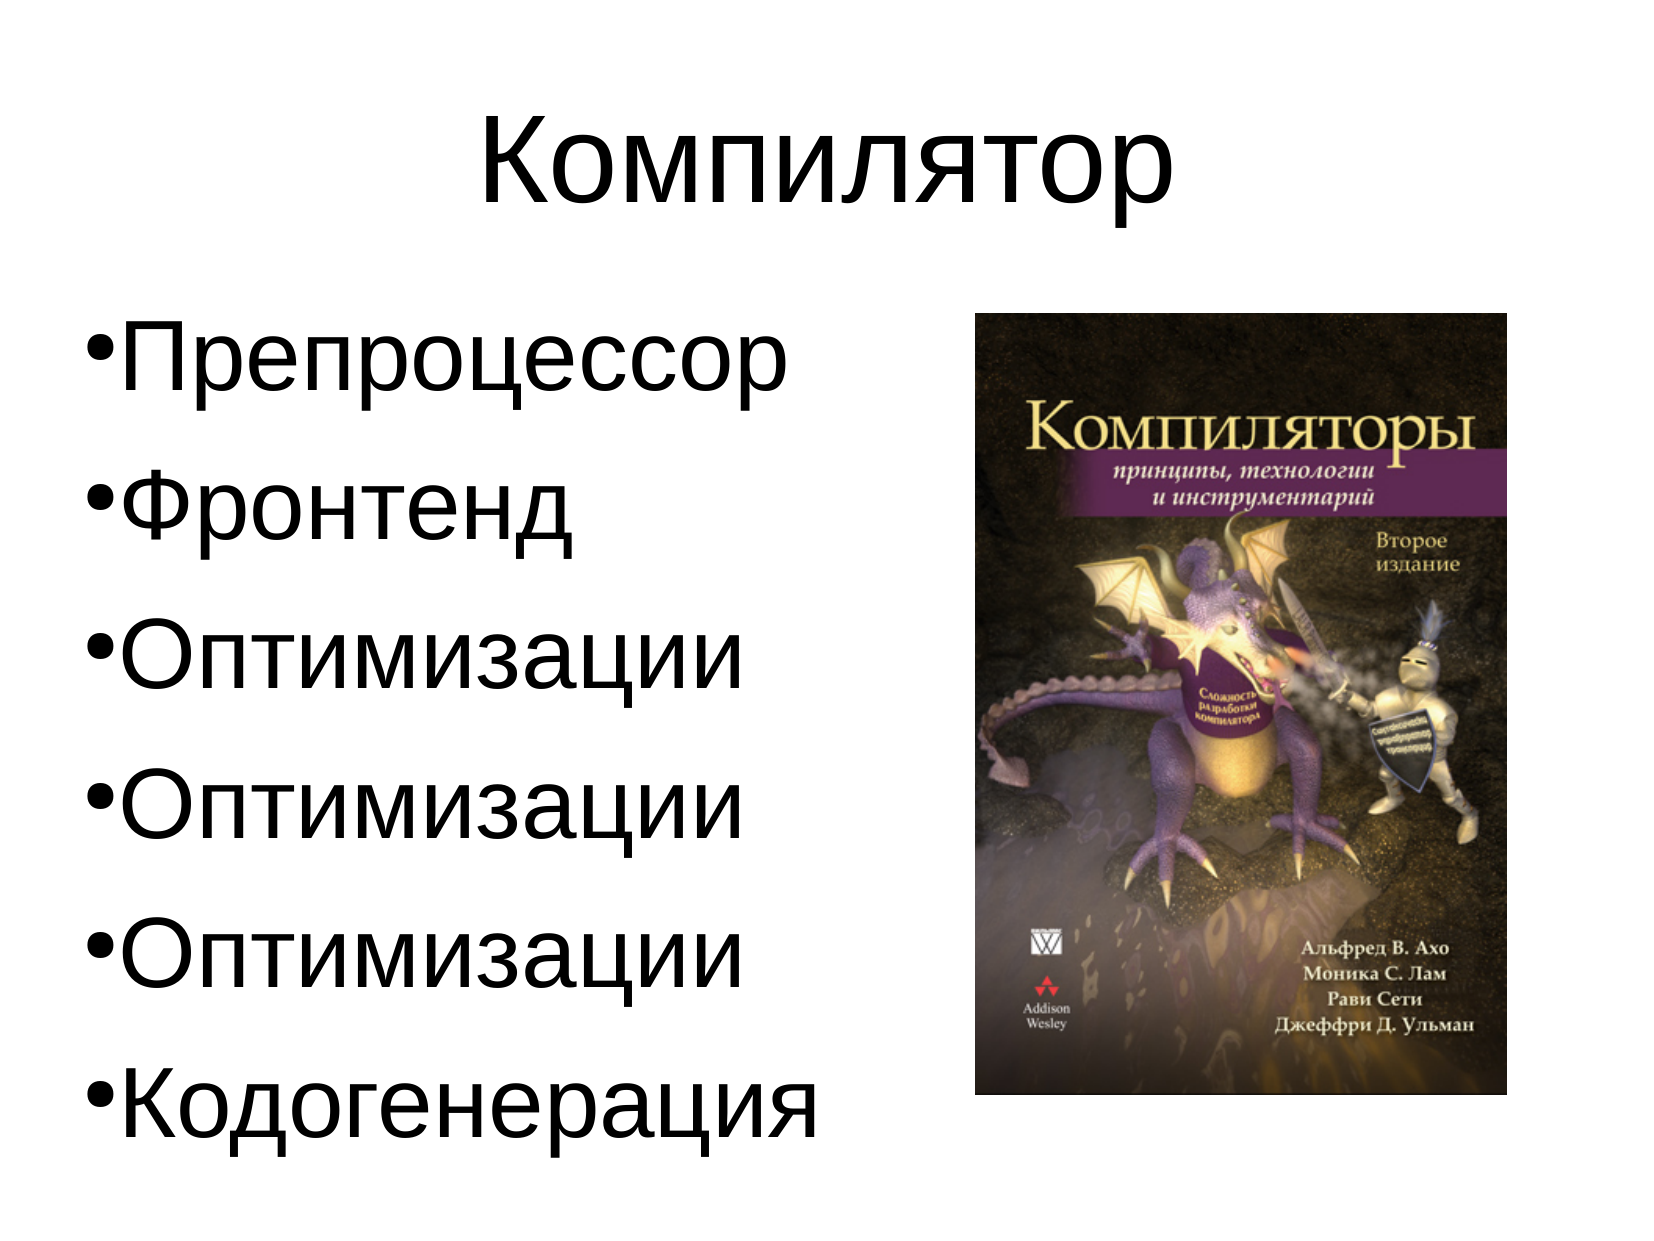

# Компилятор
Препроцессор
Фронтенд
Оптимизации
Оптимизации
Оптимизации
Кодогенерация